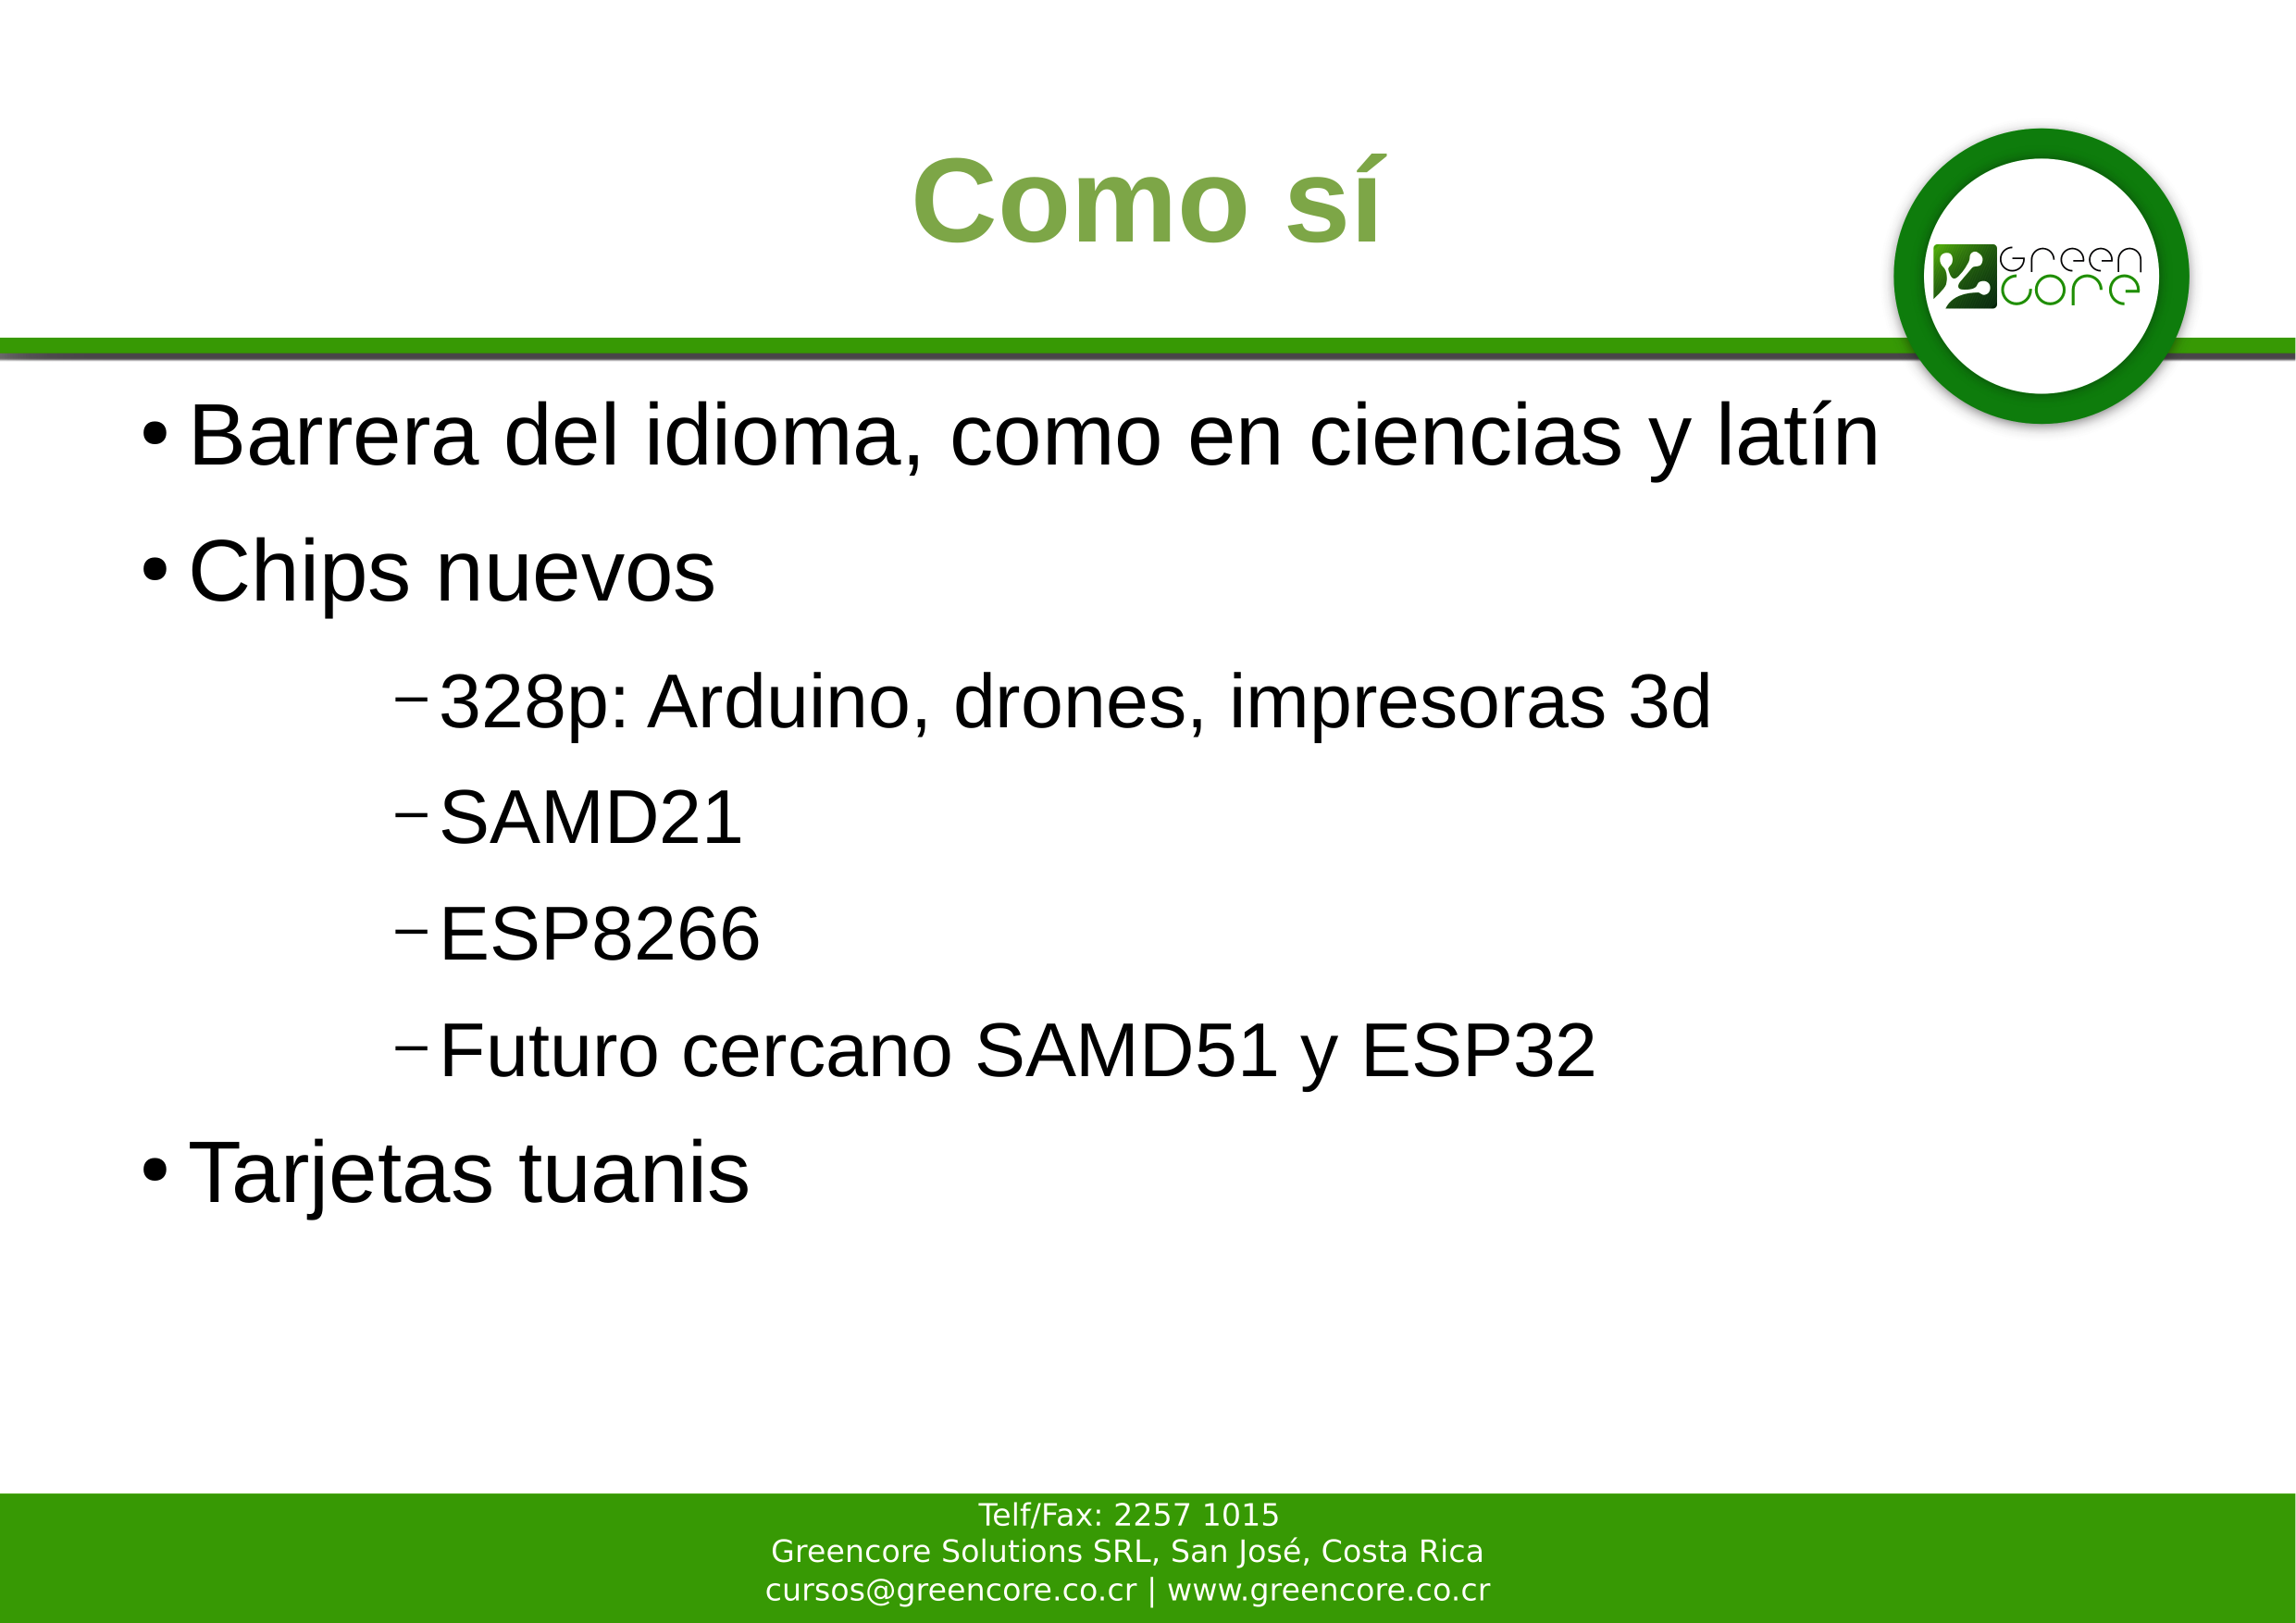

# Como sí
Barrera del idioma, como en ciencias y latín
Chips nuevos
328p: Arduino, drones, impresoras 3d
SAMD21
ESP8266
Futuro cercano SAMD51 y ESP32
Tarjetas tuanis